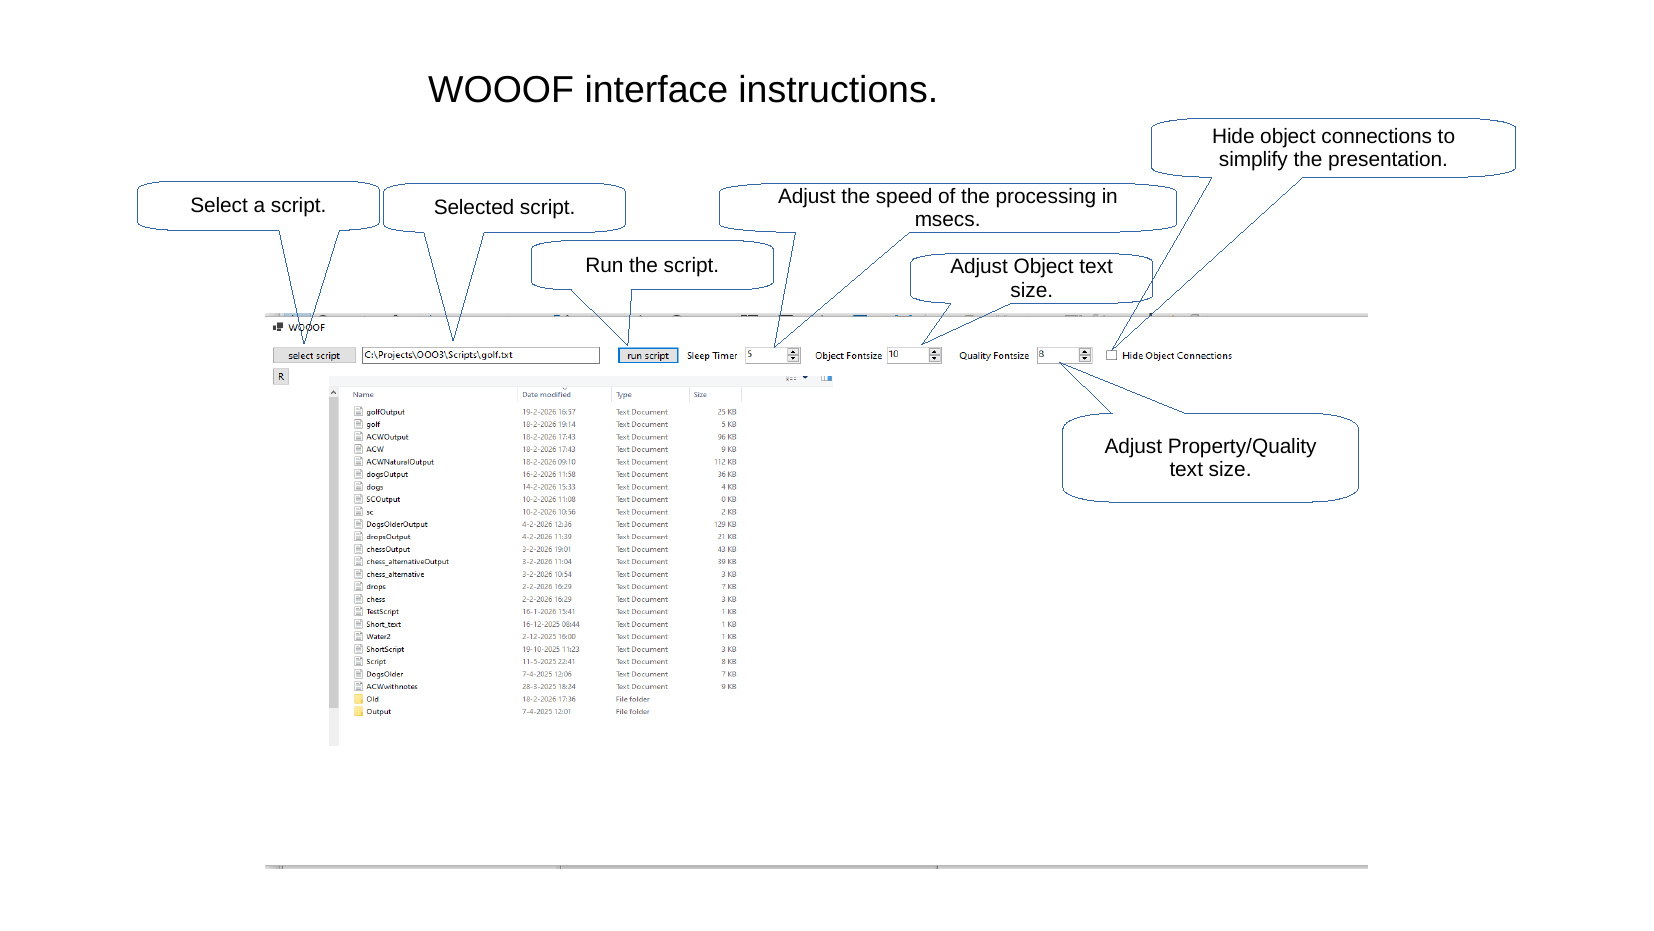

WOOOF interface instructions.
Hide object connections to simplify the presentation.
Select a script.
Selected script.
Adjust the speed of the processing in msecs.
Run the script.
Adjust Object text size.
Adjust Property/Quality text size.